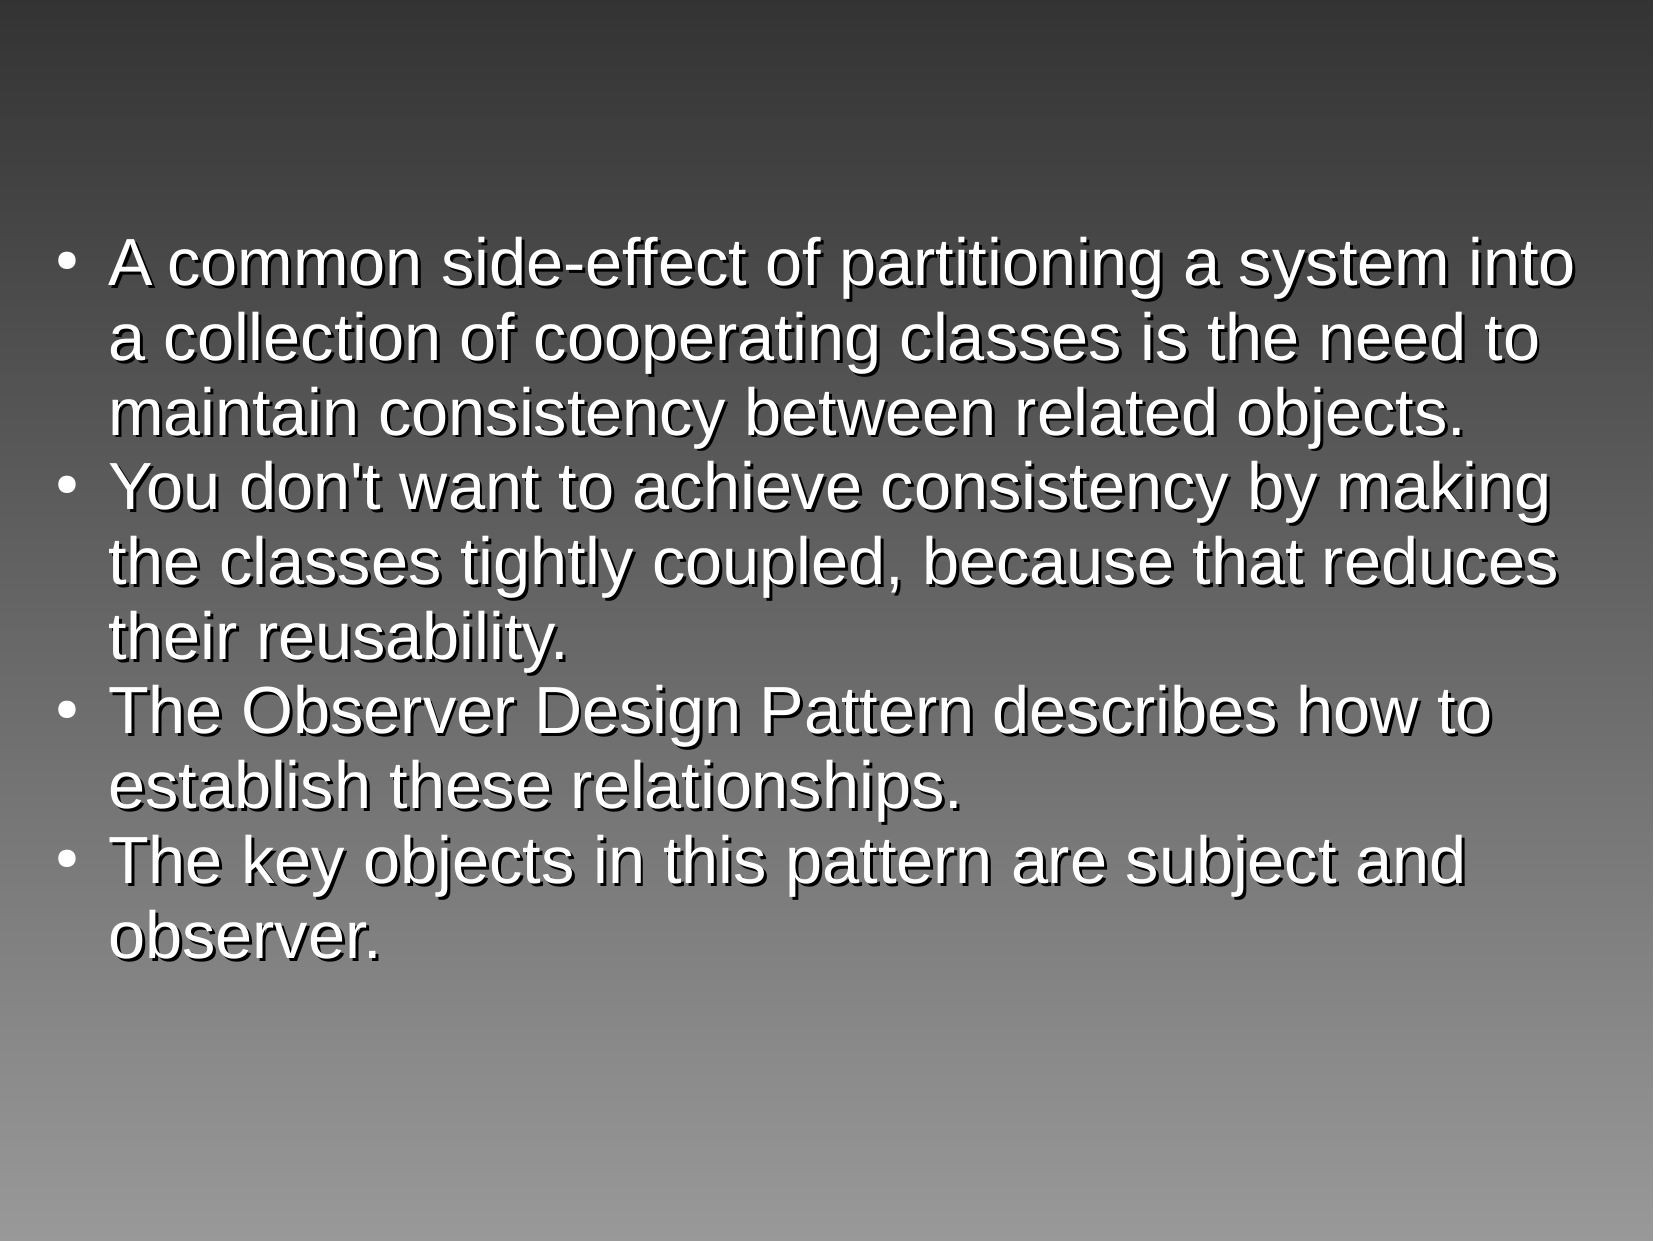

#
A common side-effect of partitioning a system into a collection of cooperating classes is the need to maintain consistency between related objects.
You don't want to achieve consistency by making the classes tightly coupled, because that reduces their reusability.
The Observer Design Pattern describes how to establish these relationships.
The key objects in this pattern are subject and observer.